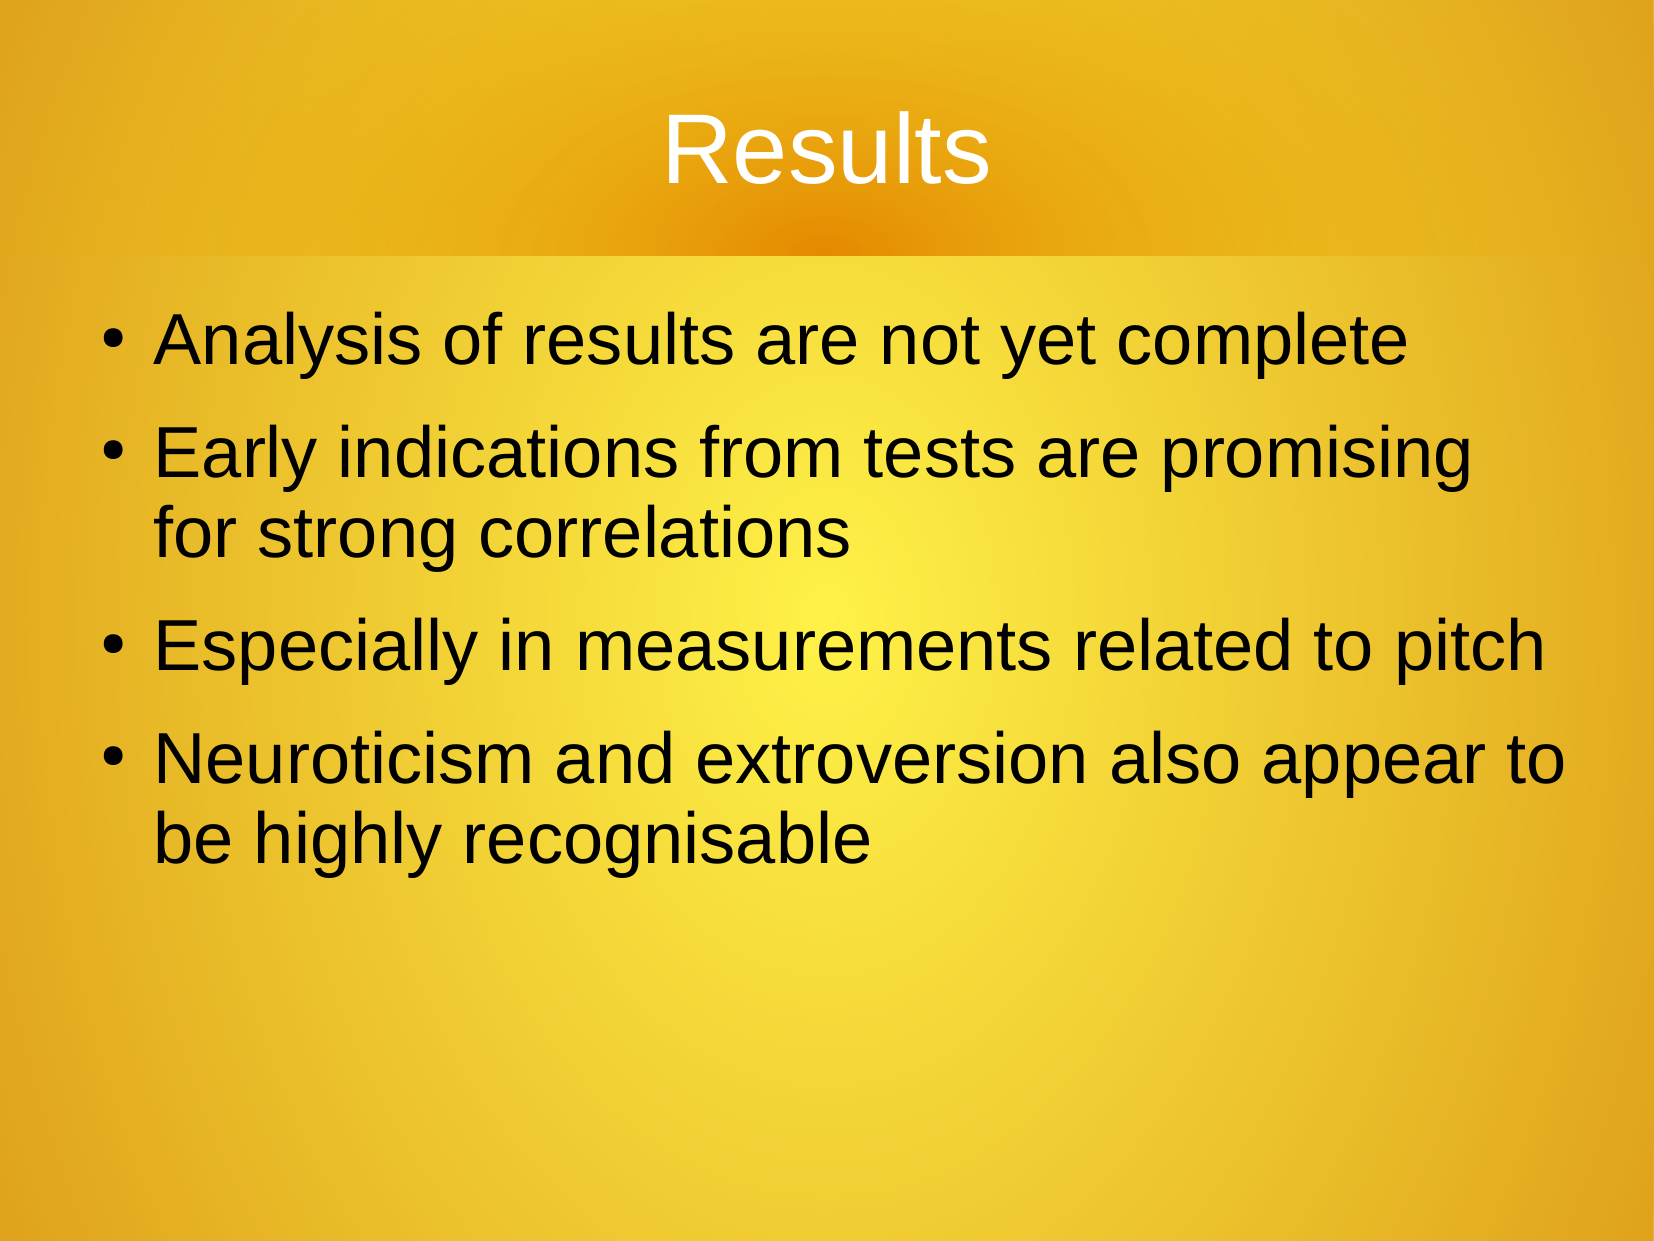

# Results
Analysis of results are not yet complete
Early indications from tests are promising for strong correlations
Especially in measurements related to pitch
Neuroticism and extroversion also appear to be highly recognisable